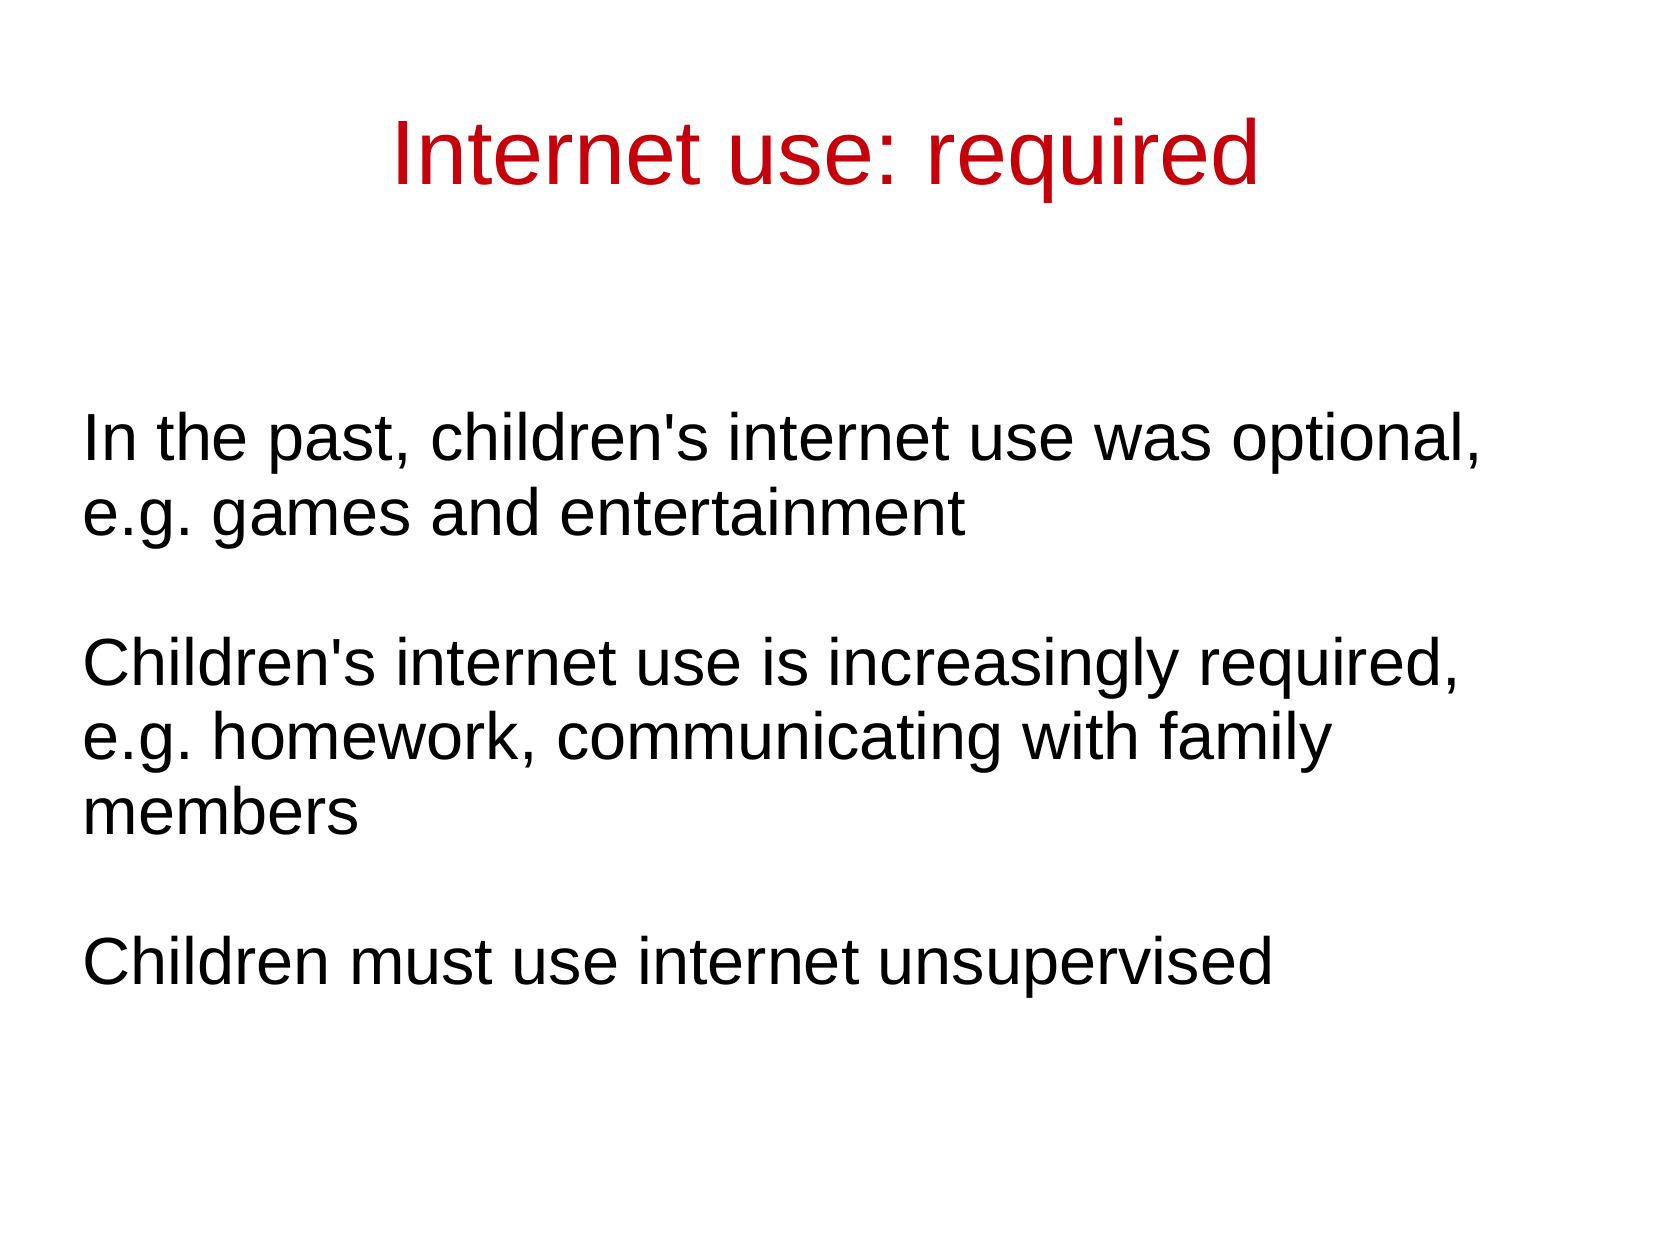

# Internet use: required
In the past, children's internet use was optional, e.g. games and entertainment
Children's internet use is increasingly required, e.g. homework, communicating with family members
Children must use internet unsupervised